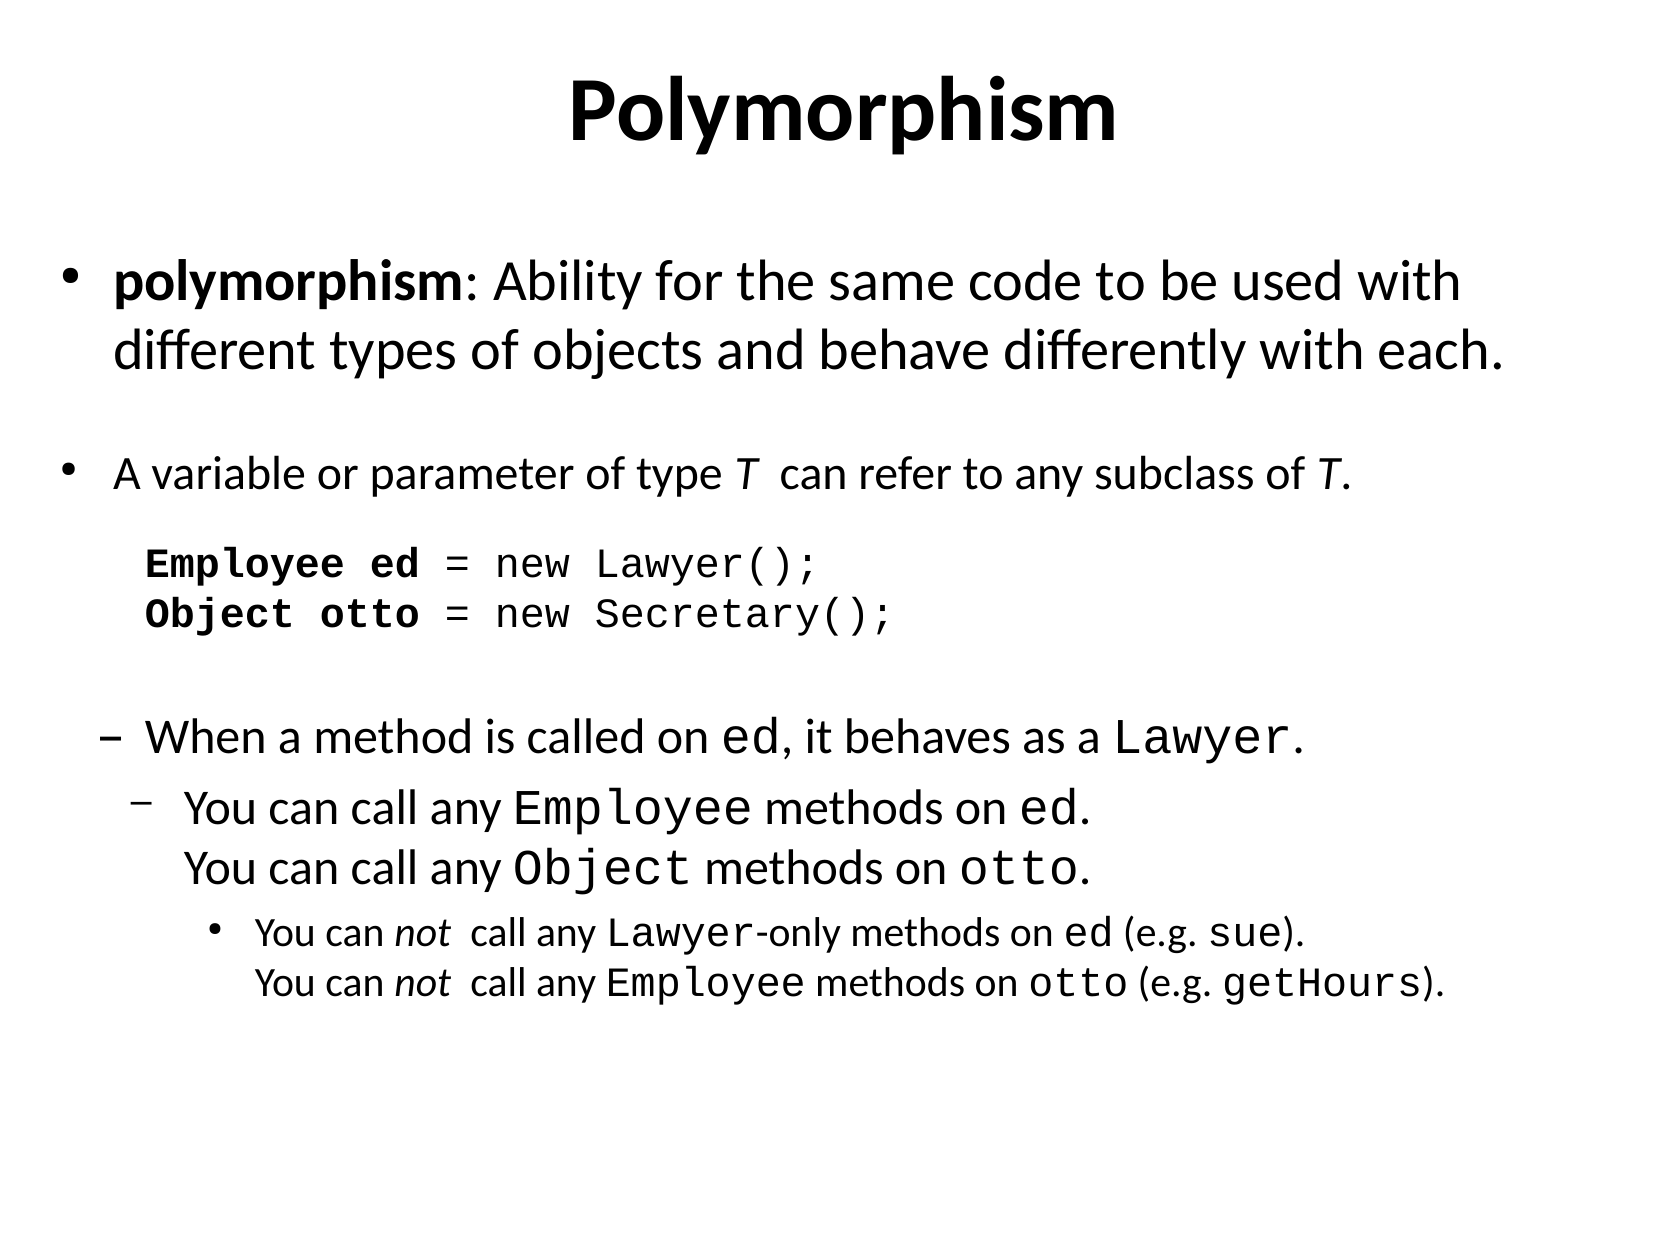

# Polymorphism
polymorphism: Ability for the same code to be used with different types of objects and behave differently with each.
A variable or parameter of type T can refer to any subclass of T.
	Employee ed = new Lawyer();
	Object otto = new Secretary();
When a method is called on ed, it behaves as a Lawyer.
You can call any Employee methods on ed.
You can call any Object methods on otto.
You can not call any Lawyer-only methods on ed (e.g. sue).
You can not call any Employee methods on otto (e.g. getHours).